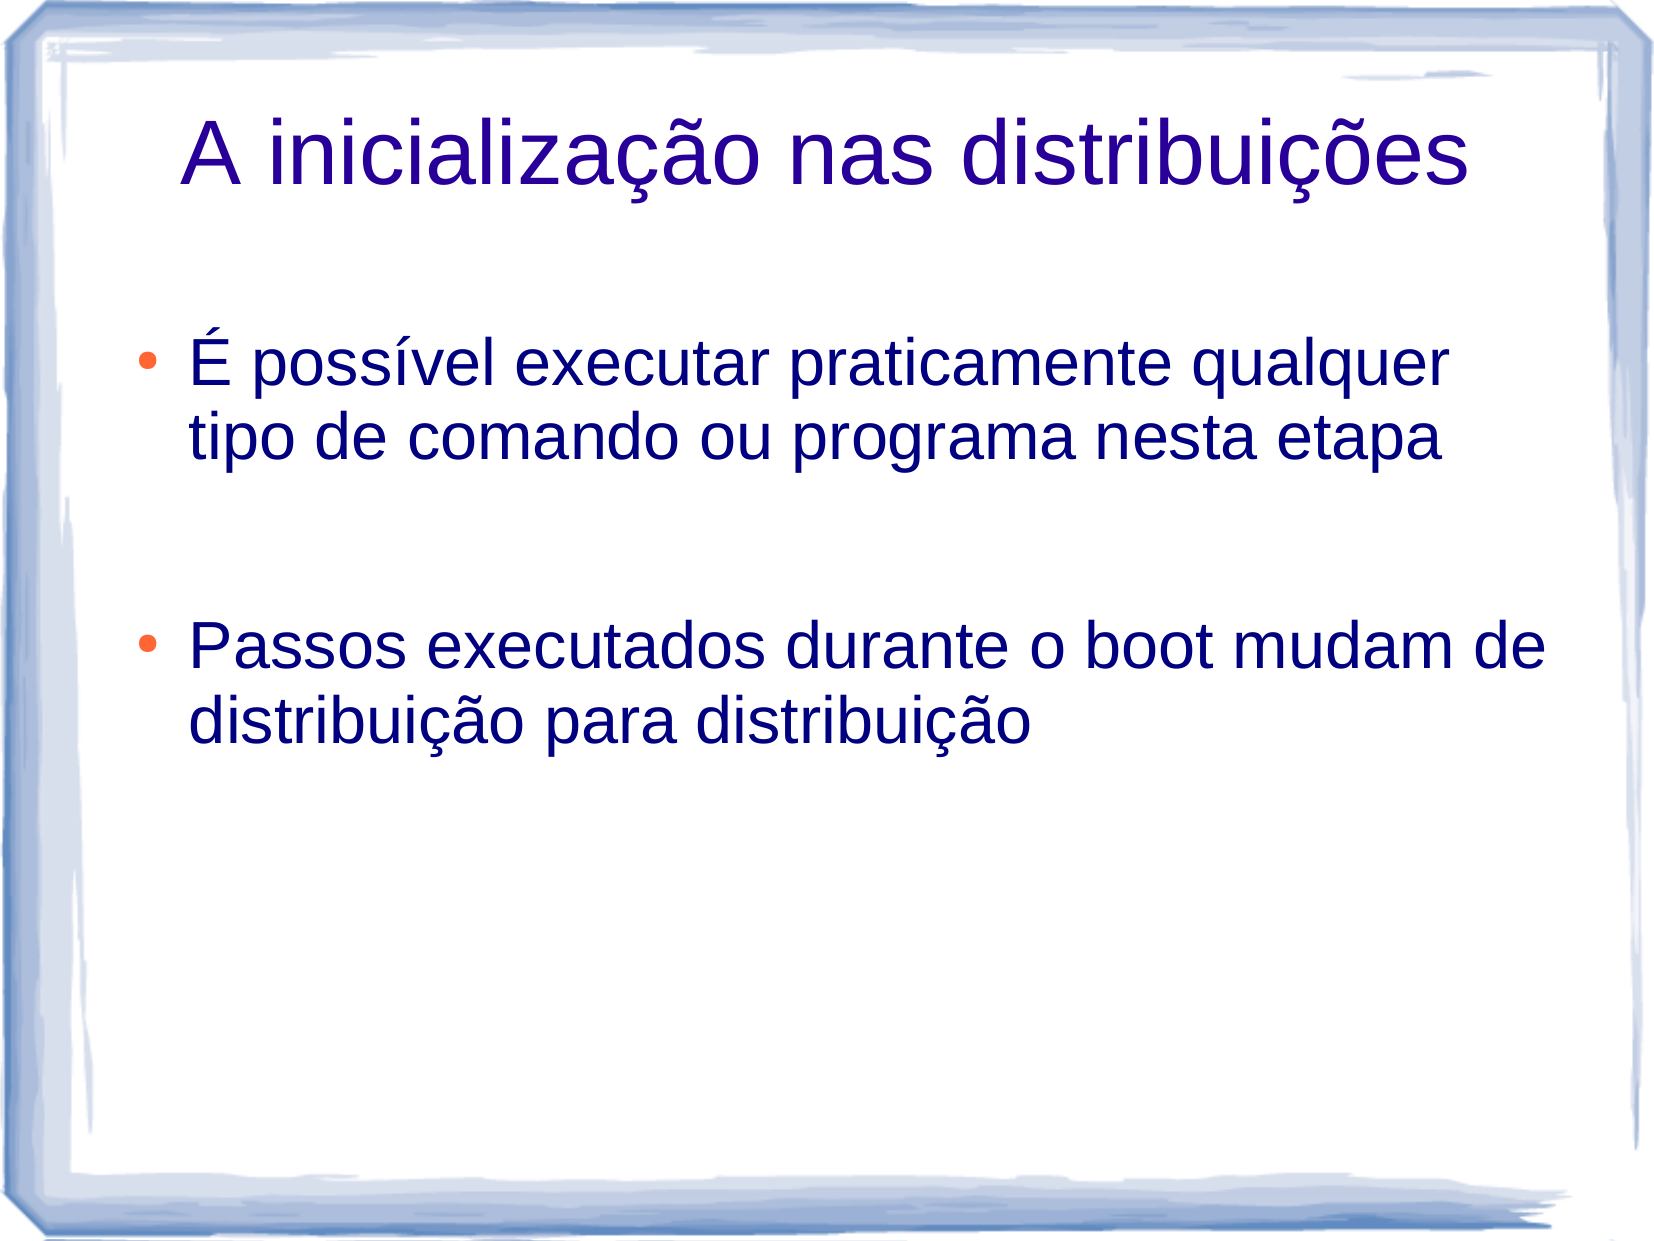

# A inicialização nas distribuições
É possível executar praticamente qualquer tipo de comando ou programa nesta etapa
Passos executados durante o boot mudam de distribuição para distribuição